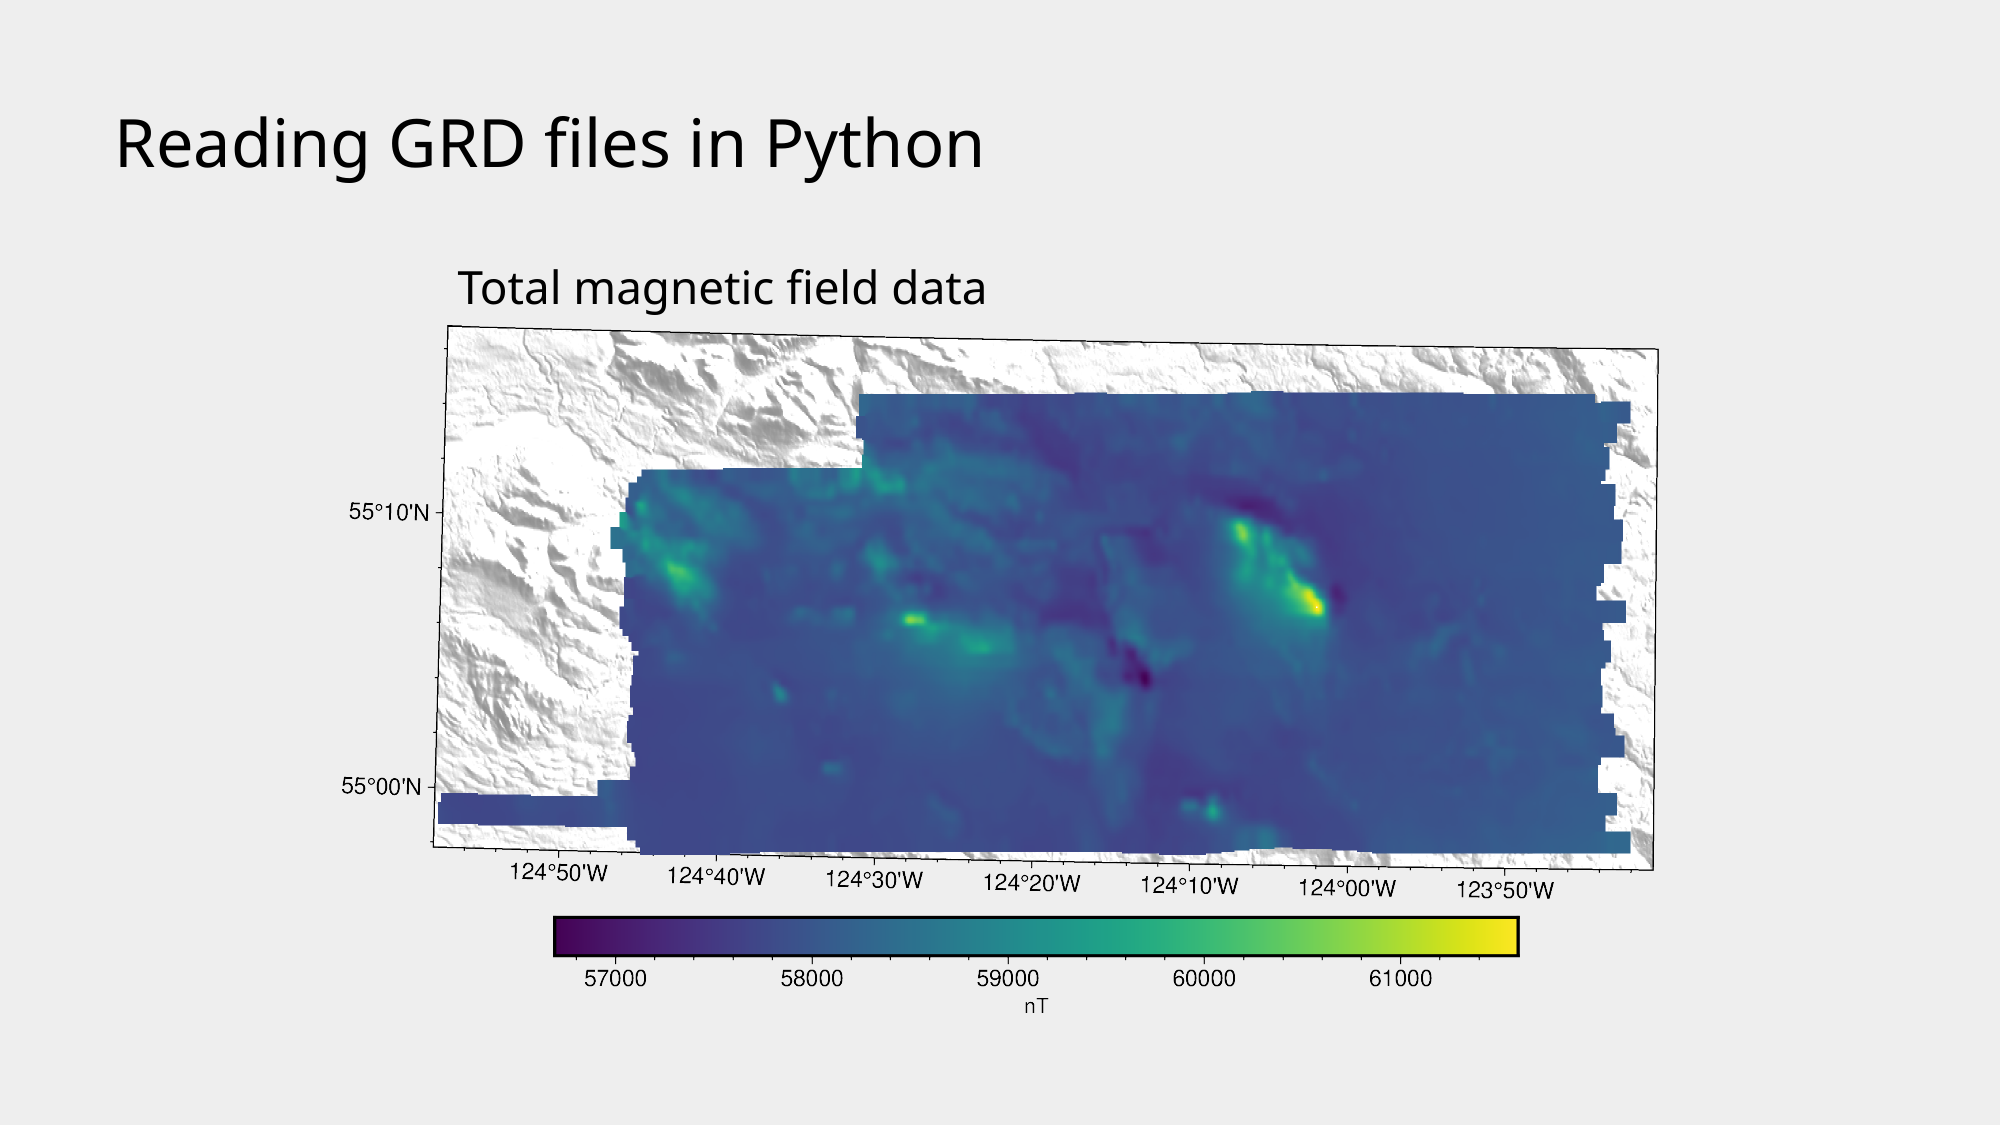

Reading GRD files in Python
Total magnetic field data